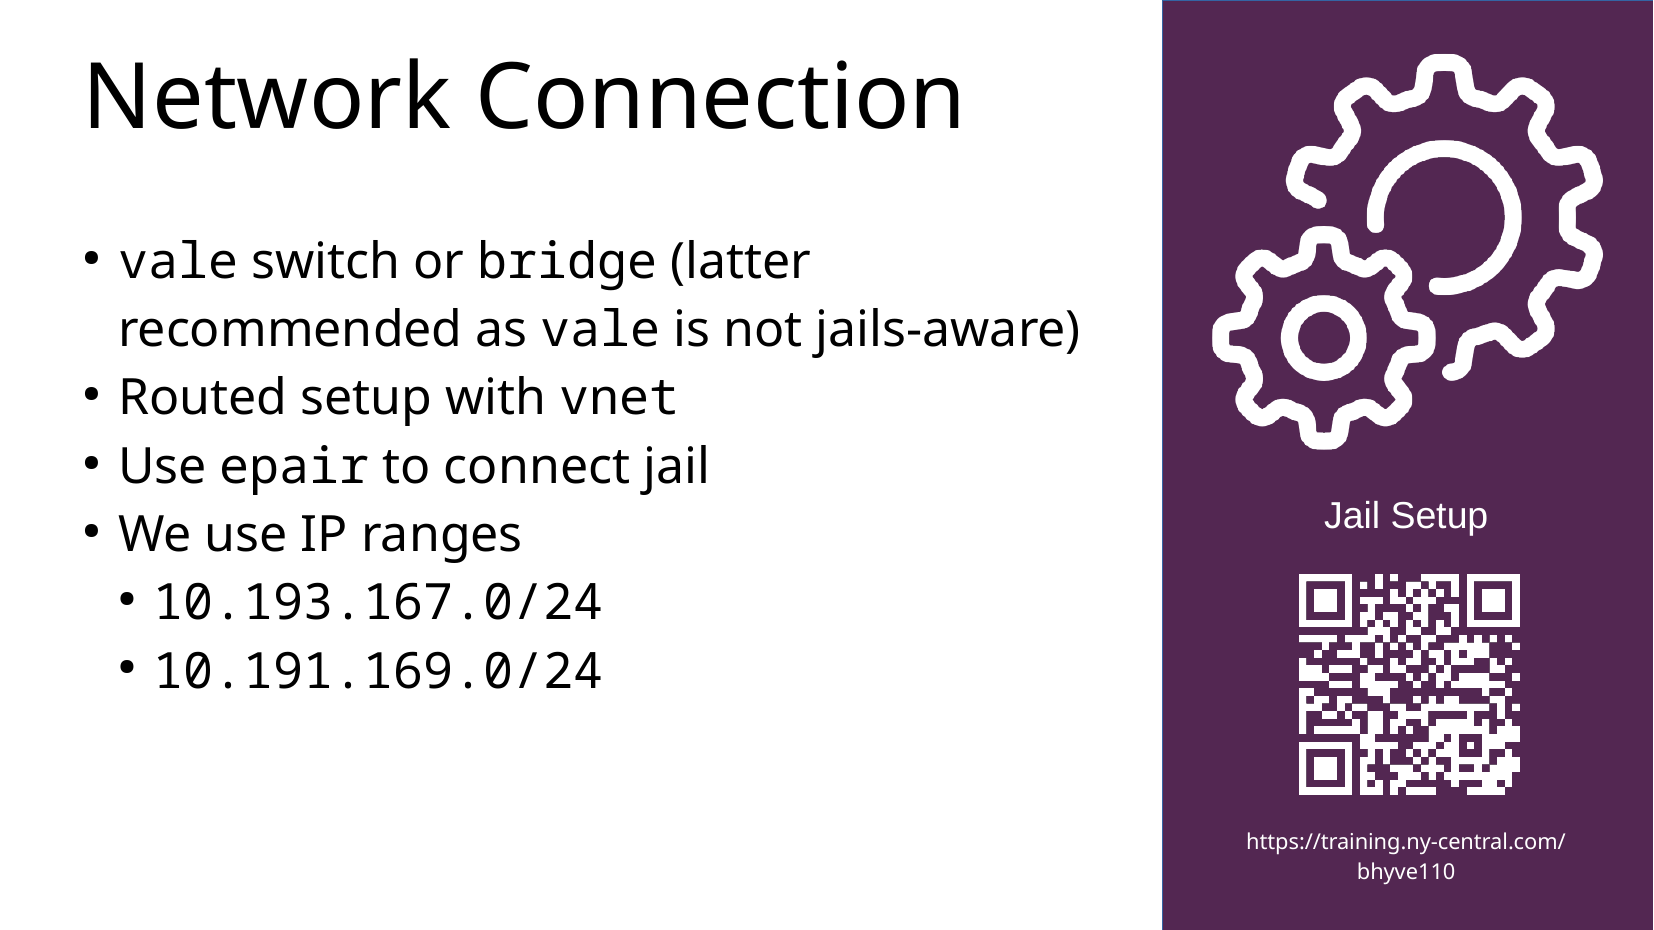

# Network Connection
vale switch or bridge (latter recommended as vale is not jails-aware)
Routed setup with vnet
Use epair to connect jail
We use IP ranges
10.193.167.0/24
10.191.169.0/24
Jail Setup
https://training.ny-central.com/bhyve110